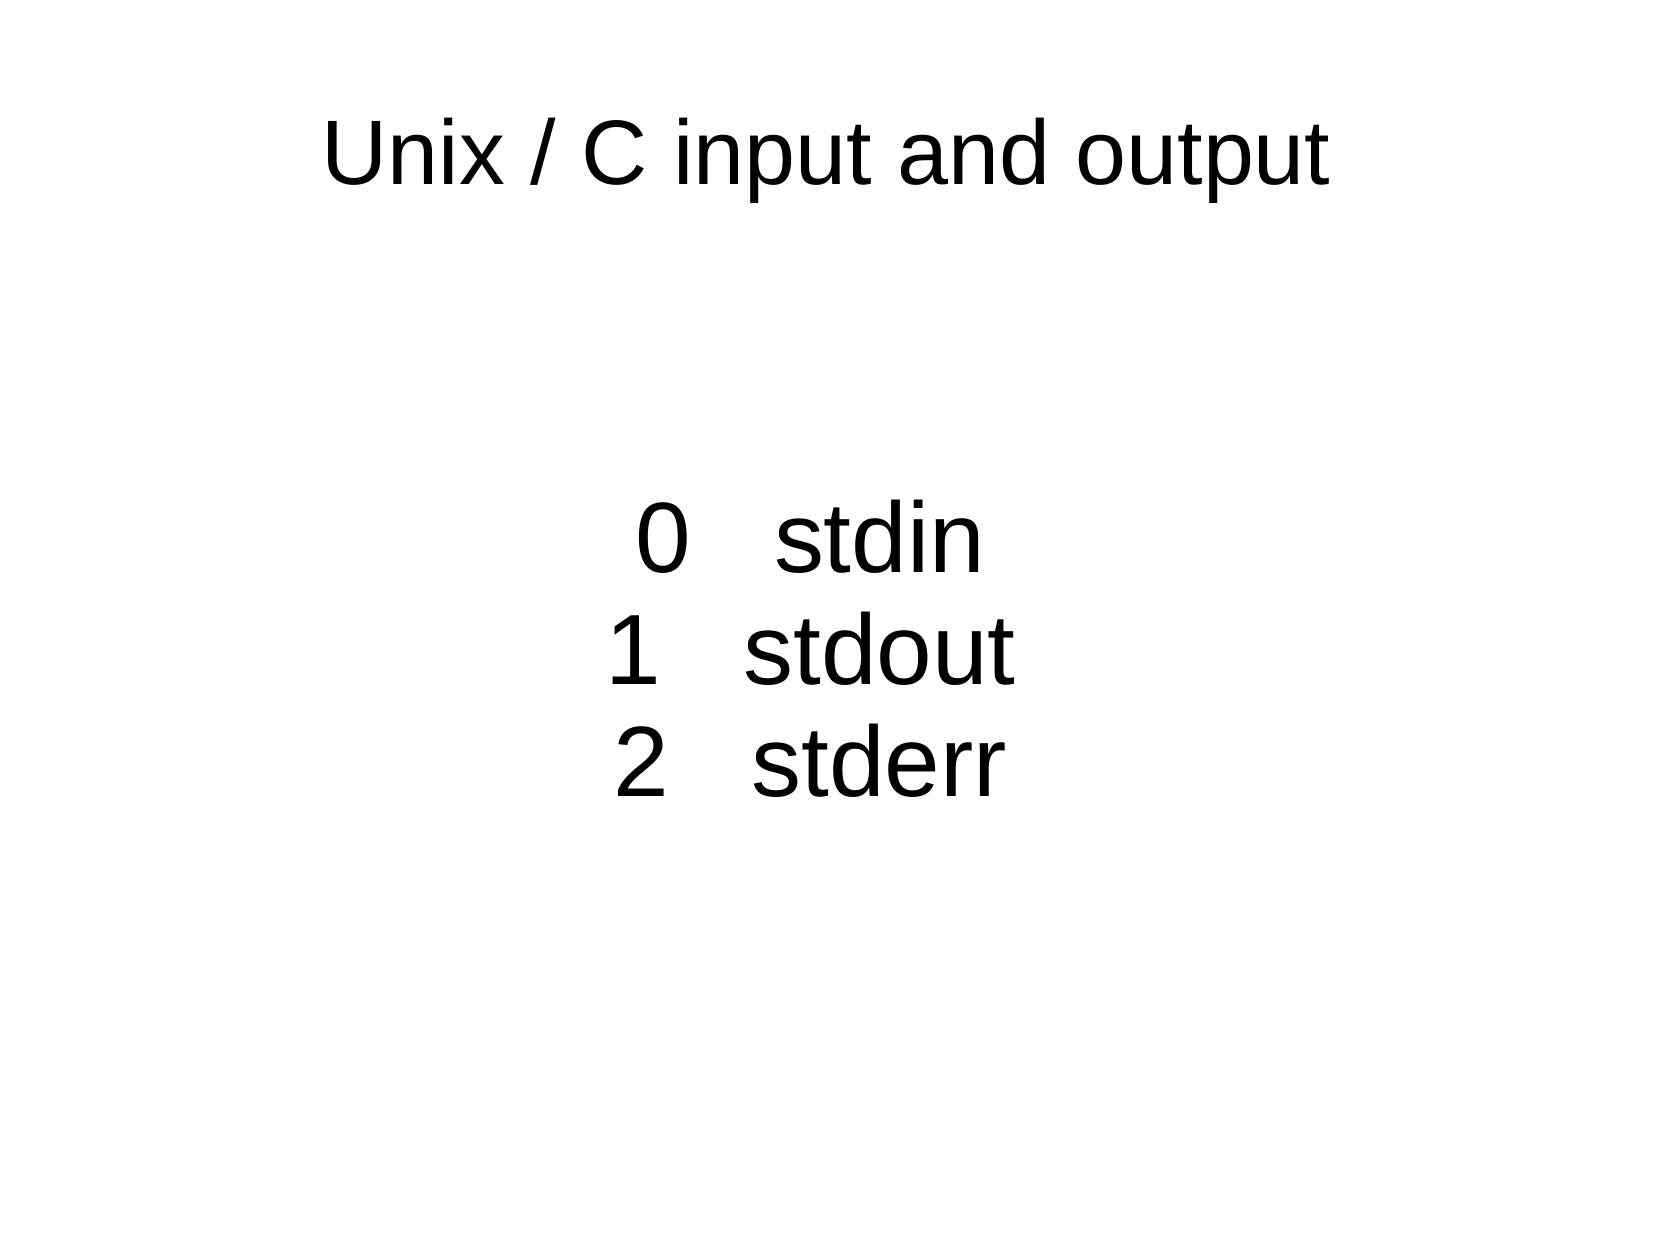

# Unix / C input and output
0 stdin
1 stdout
2 stderr